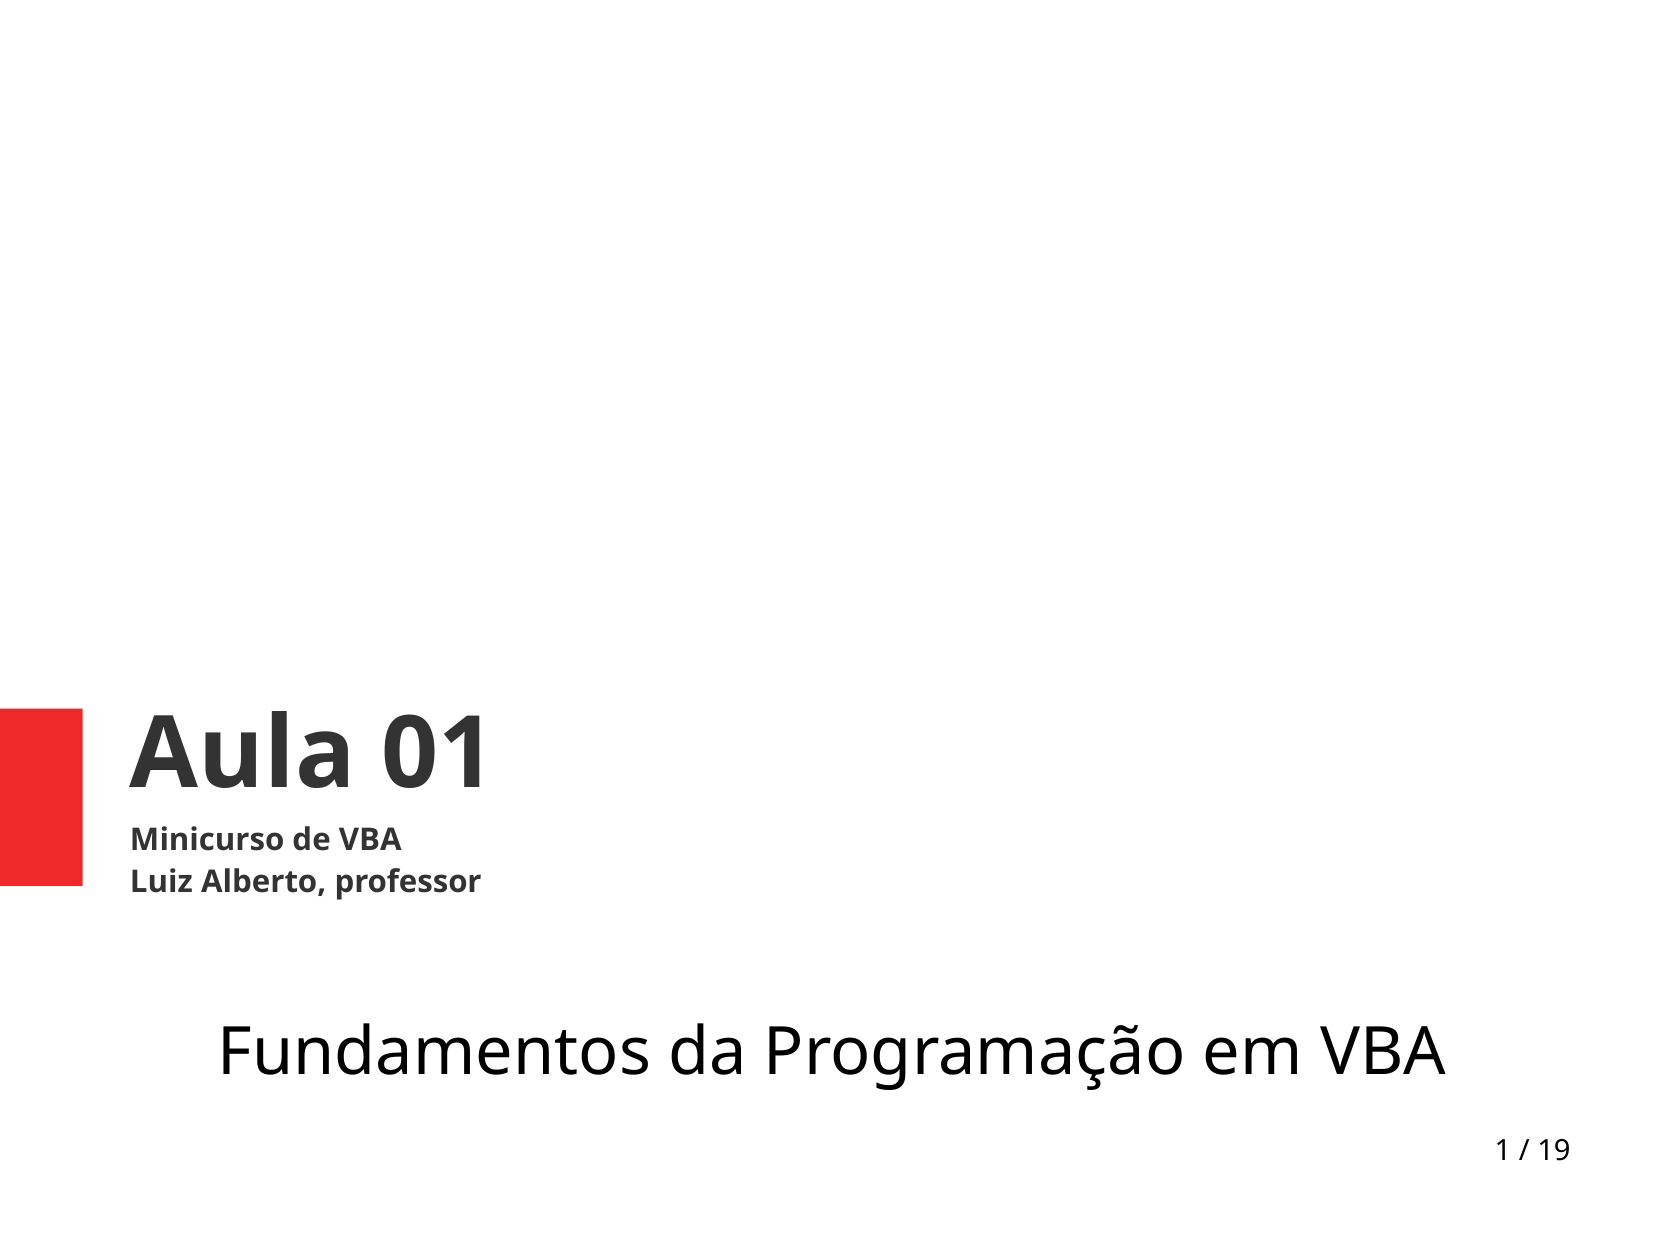

# Aula 01 Minicurso de VBA Luiz Alberto, professor
Fundamentos da Programação em VBA
1